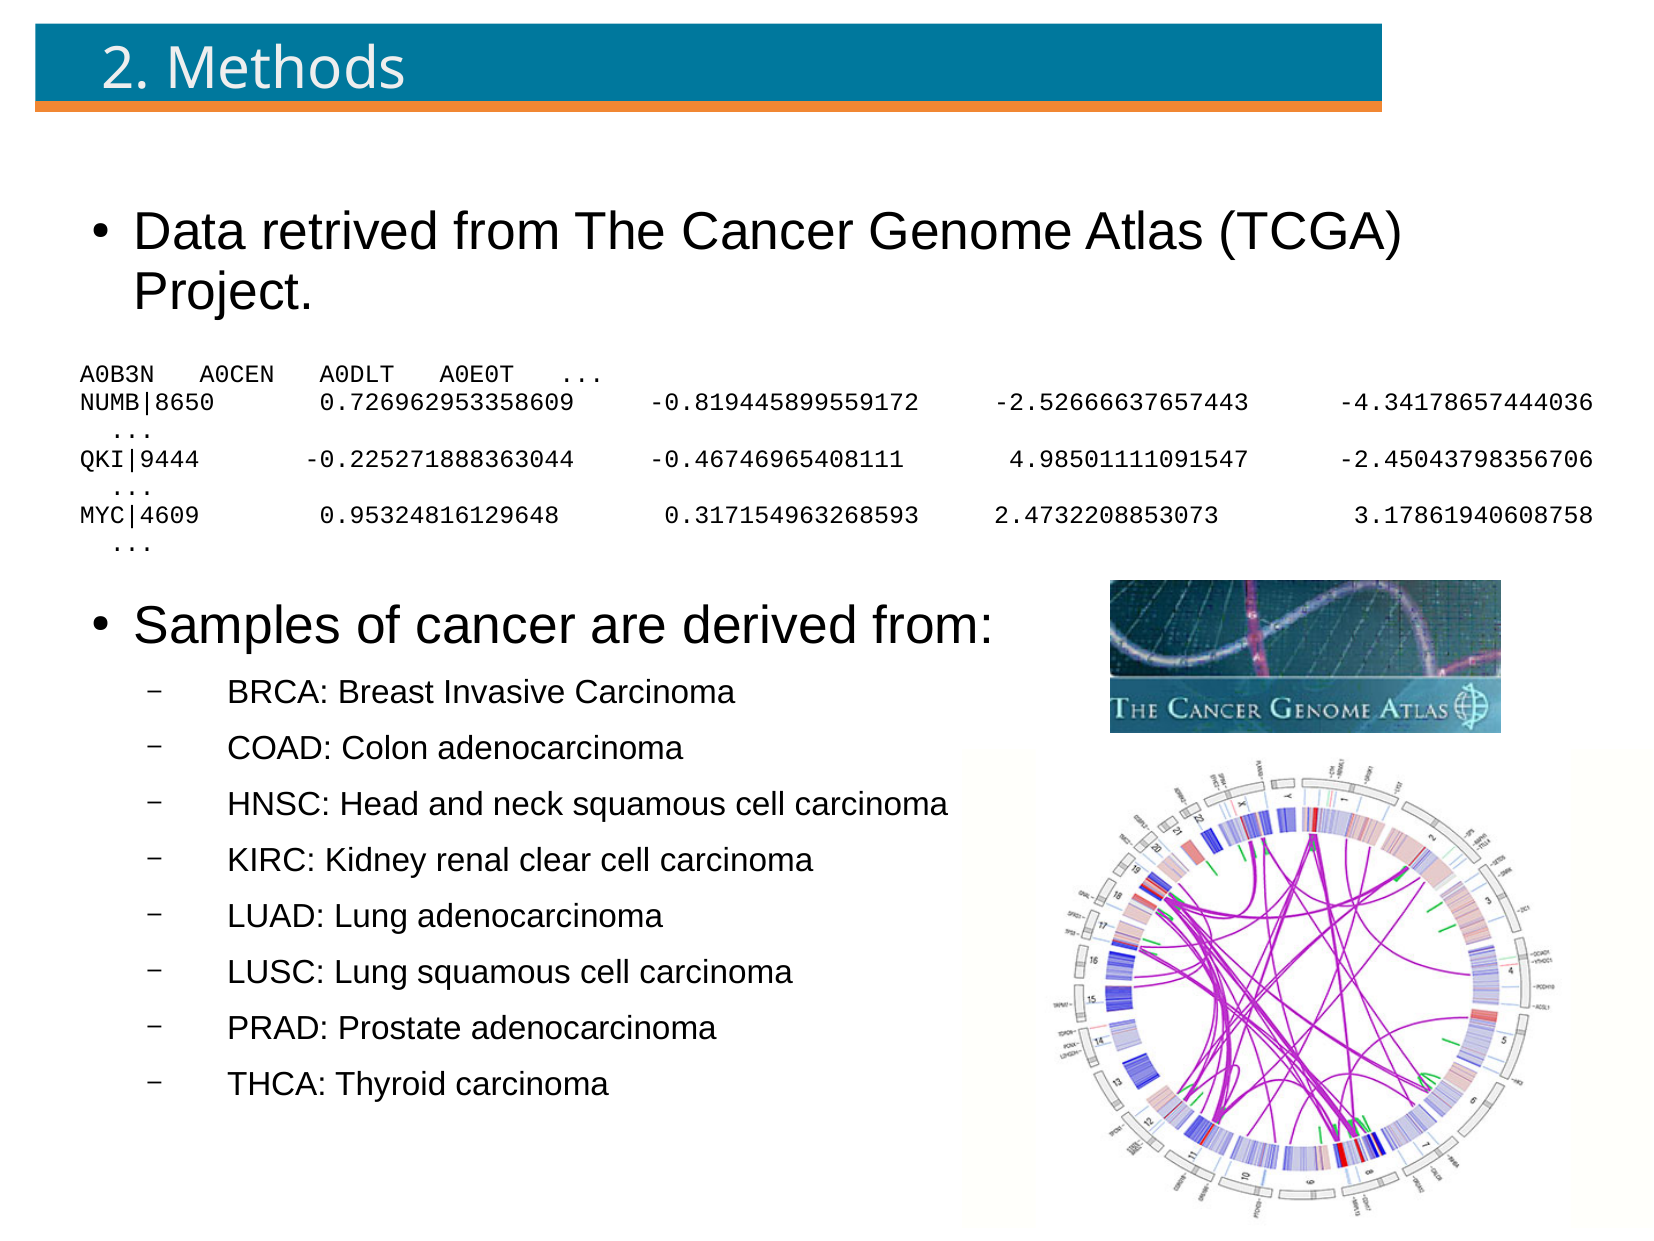

2. Methods
# Data retrived from The Cancer Genome Atlas (TCGA) Project.
Samples of cancer are derived from:
 BRCA: Breast Invasive Carcinoma
 COAD: Colon adenocarcinoma
 HNSC: Head and neck squamous cell carcinoma
 KIRC: Kidney renal clear cell carcinoma
 LUAD: Lung adenocarcinoma
 LUSC: Lung squamous cell carcinoma
 PRAD: Prostate adenocarcinoma
 THCA: Thyroid carcinoma
A0B3N A0CEN A0DLT A0E0T ...
NUMB|8650 0.726962953358609 -0.819445899559172 -2.52666637657443 -4.34178657444036 ...
QKI|9444 -0.225271888363044 -0.46746965408111 4.98501111091547 -2.45043798356706 ...
MYC|4609 0.95324816129648 0.317154963268593 2.4732208853073 3.17861940608758 ...